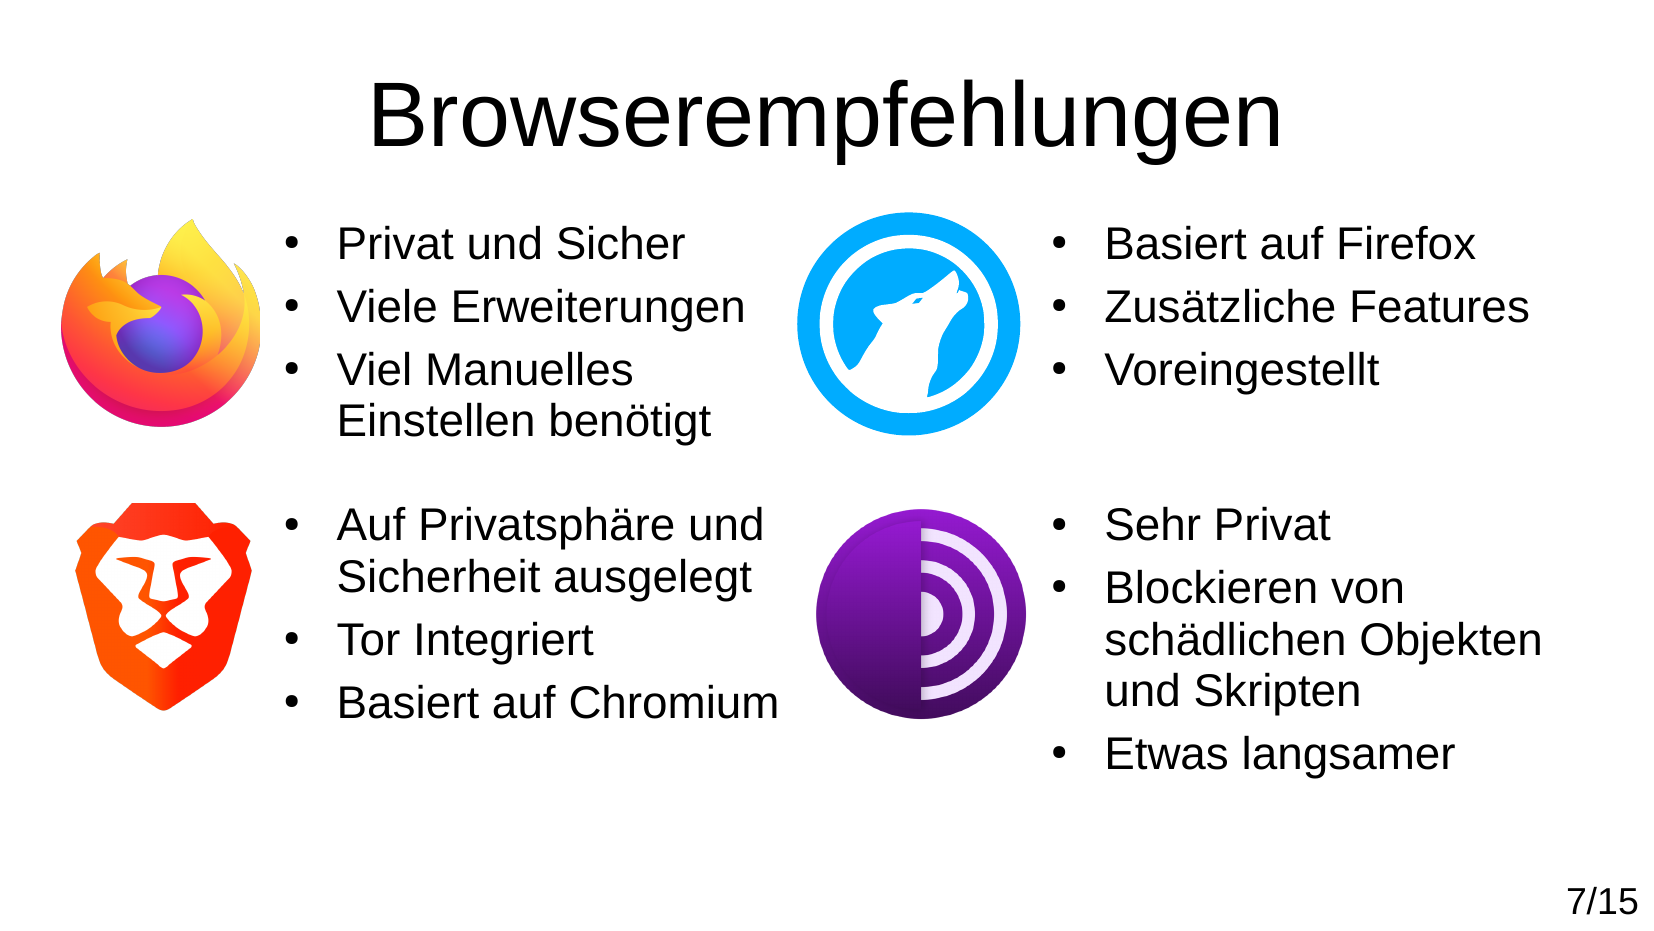

# Browserempfehlungen
Privat und Sicher
Viele Erweiterungen
Viel Manuelles Einstellen benötigt
Basiert auf Firefox
Zusätzliche Features
Voreingestellt
Auf Privatsphäre und Sicherheit ausgelegt
Tor Integriert
Basiert auf Chromium
Sehr Privat
Blockieren von schädlichen Objekten und Skripten
Etwas langsamer
7/15